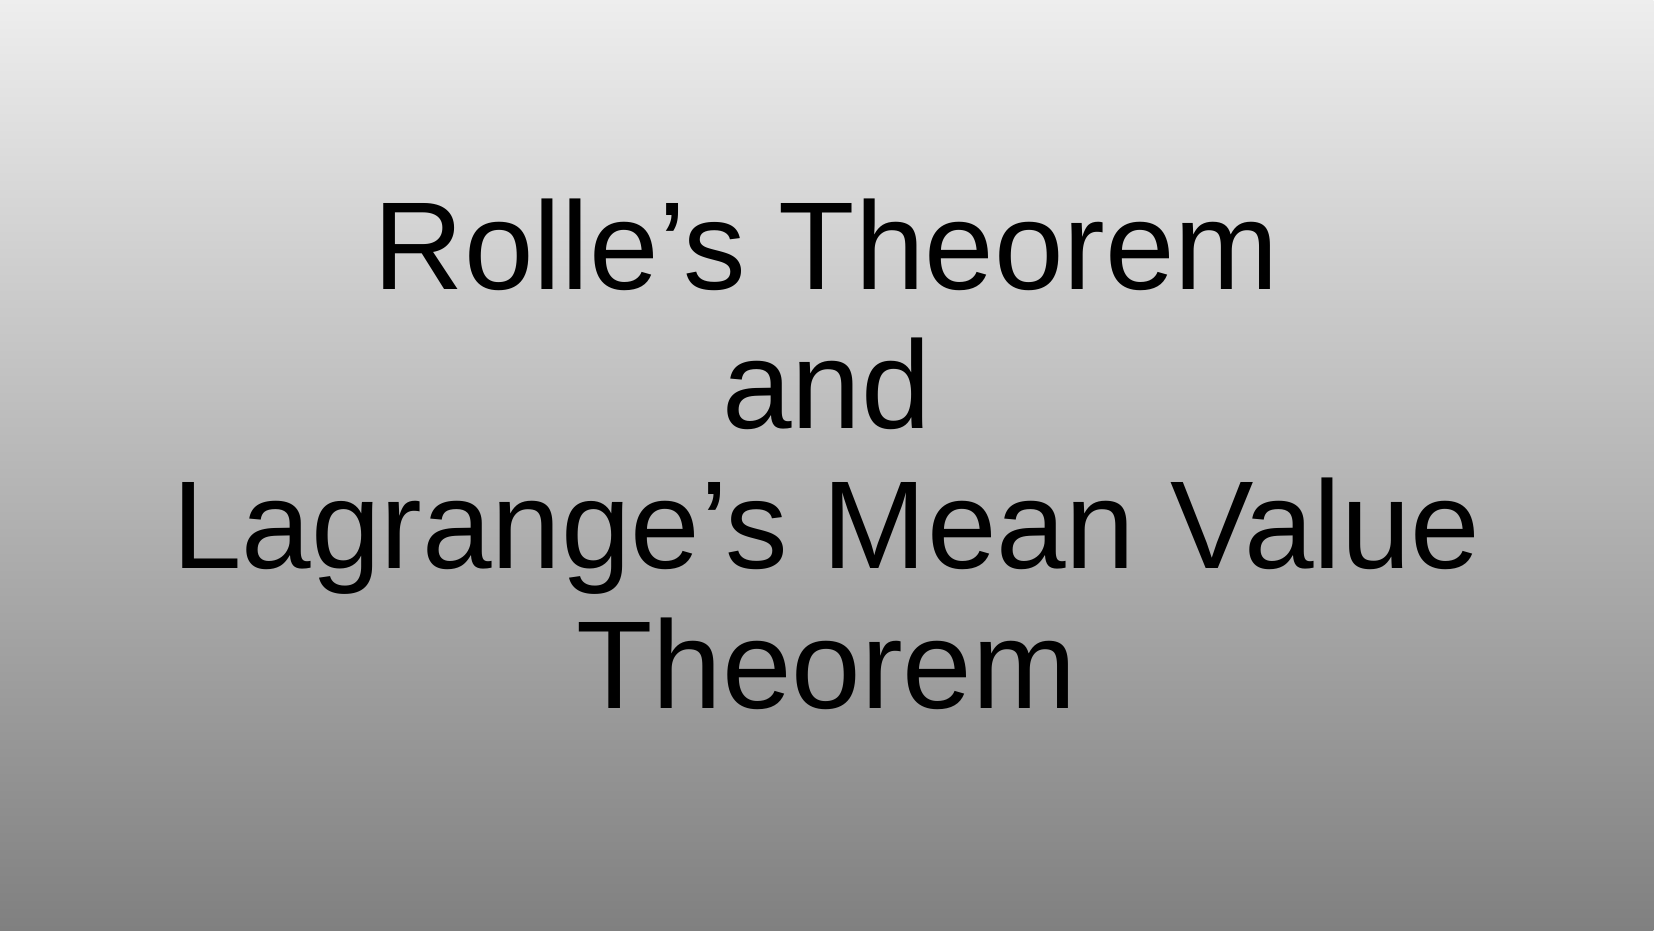

# Rolle’s Theorem and Lagrange’s Mean Value Theorem